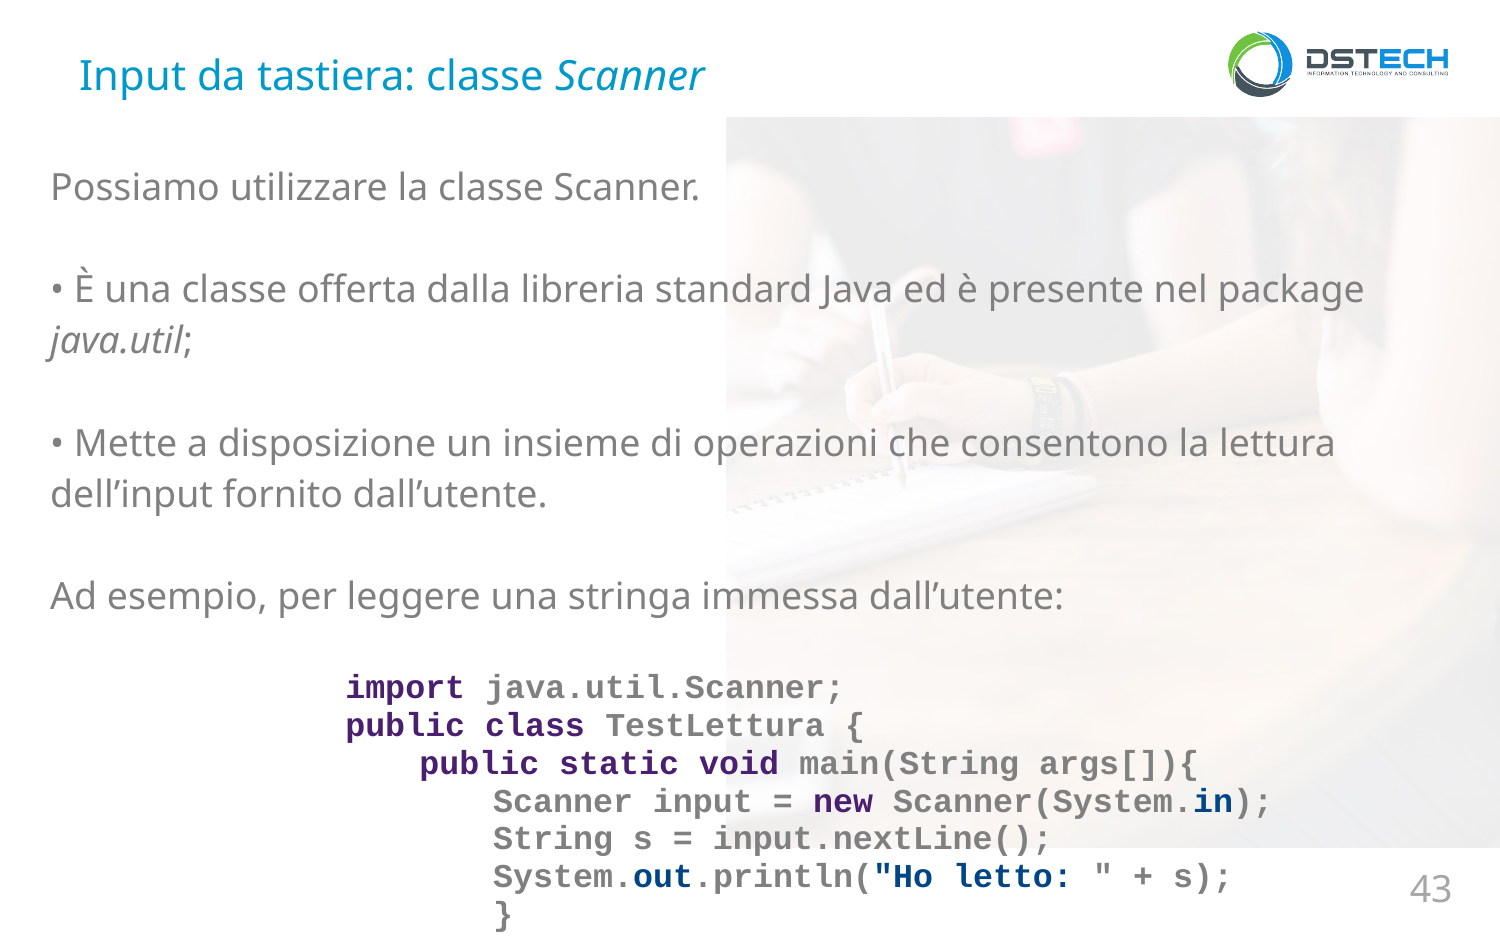

Input da tastiera: classe Scanner
Possiamo utilizzare la classe Scanner.
• È una classe offerta dalla libreria standard Java ed è presente nel package java.util;
• Mette a disposizione un insieme di operazioni che consentono la lettura dell’input fornito dall’utente.
Ad esempio, per leggere una stringa immessa dall’utente:
				import java.util.Scanner;
				public class TestLettura {
					public static void main(String args[]){
						Scanner input = new Scanner(System.in);
						String s = input.nextLine();
						System.out.println("Ho letto: " + s);
						}
				}
43